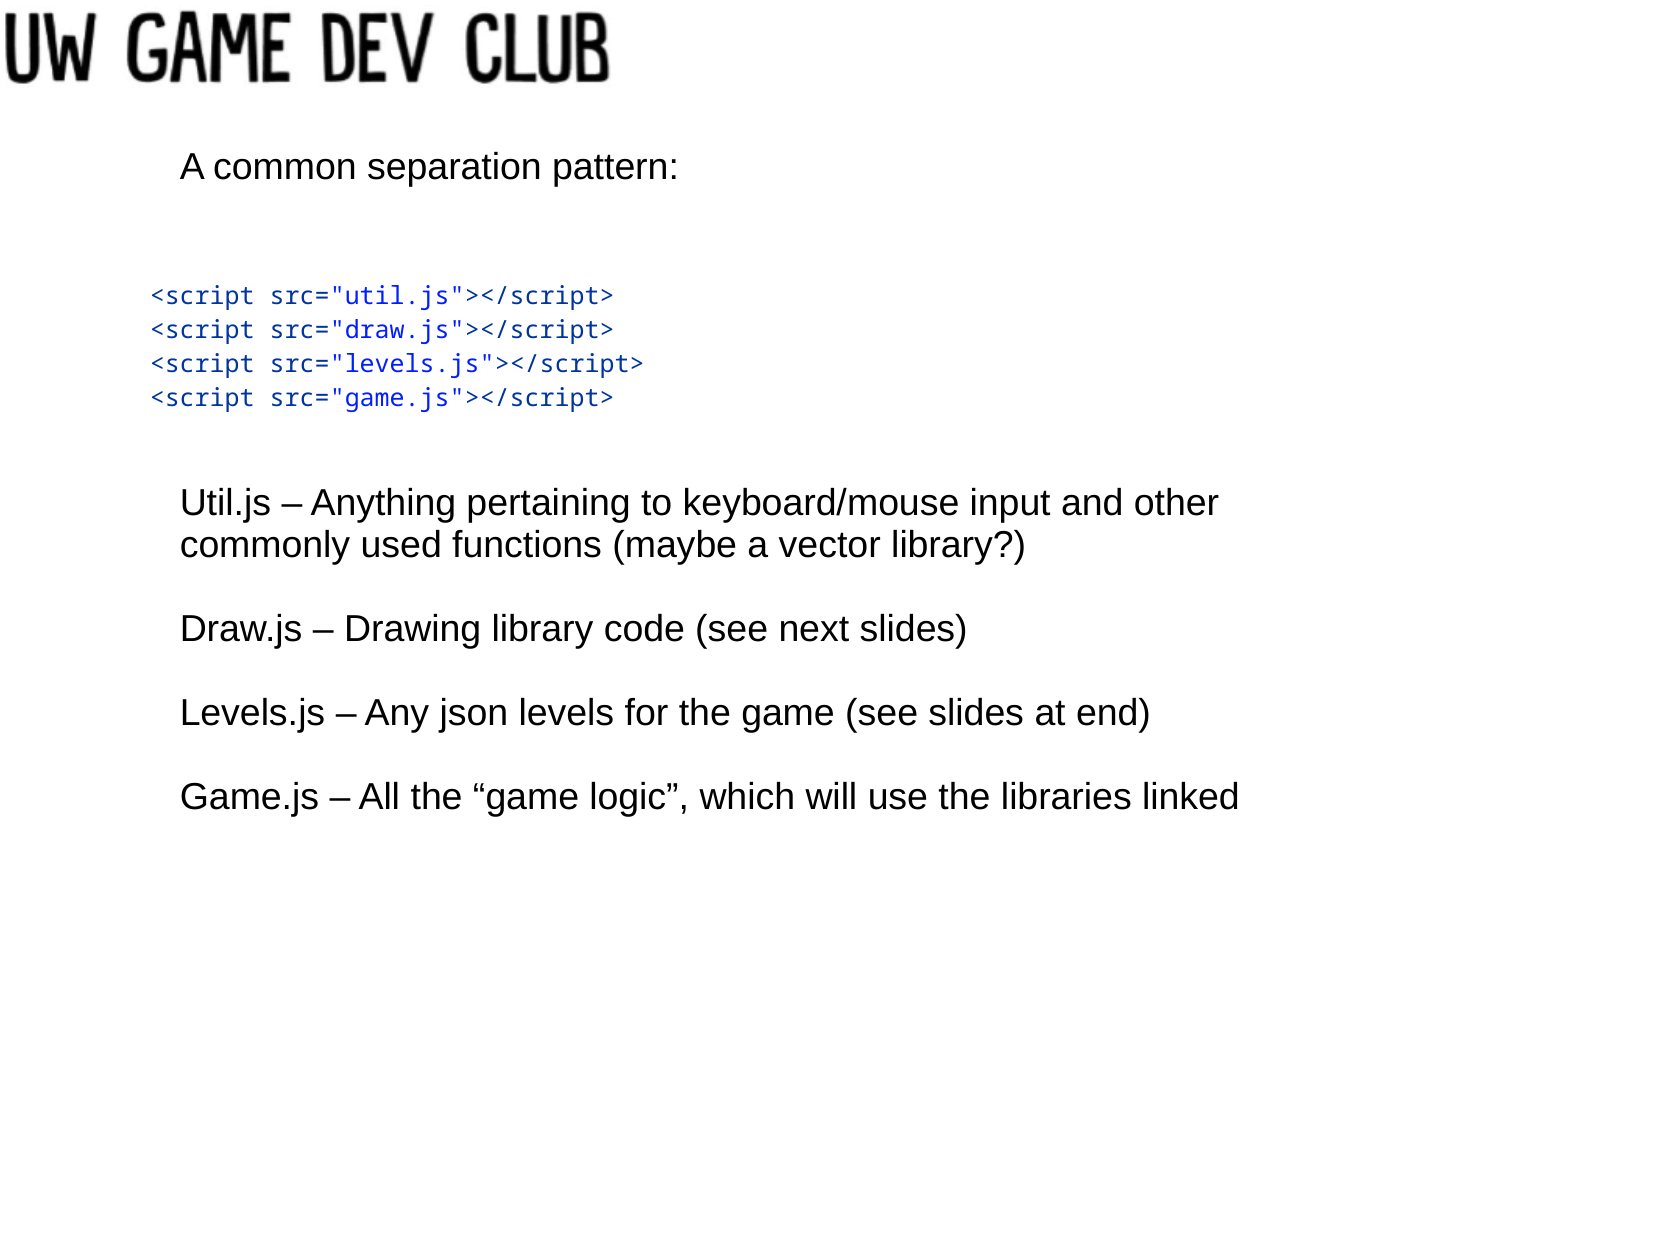

A common separation pattern:
<script src="util.js"></script>
<script src="draw.js"></script>
<script src="levels.js"></script>
<script src="game.js"></script>
Util.js – Anything pertaining to keyboard/mouse input and other commonly used functions (maybe a vector library?)
Draw.js – Drawing library code (see next slides)
Levels.js – Any json levels for the game (see slides at end)
Game.js – All the “game logic”, which will use the libraries linked